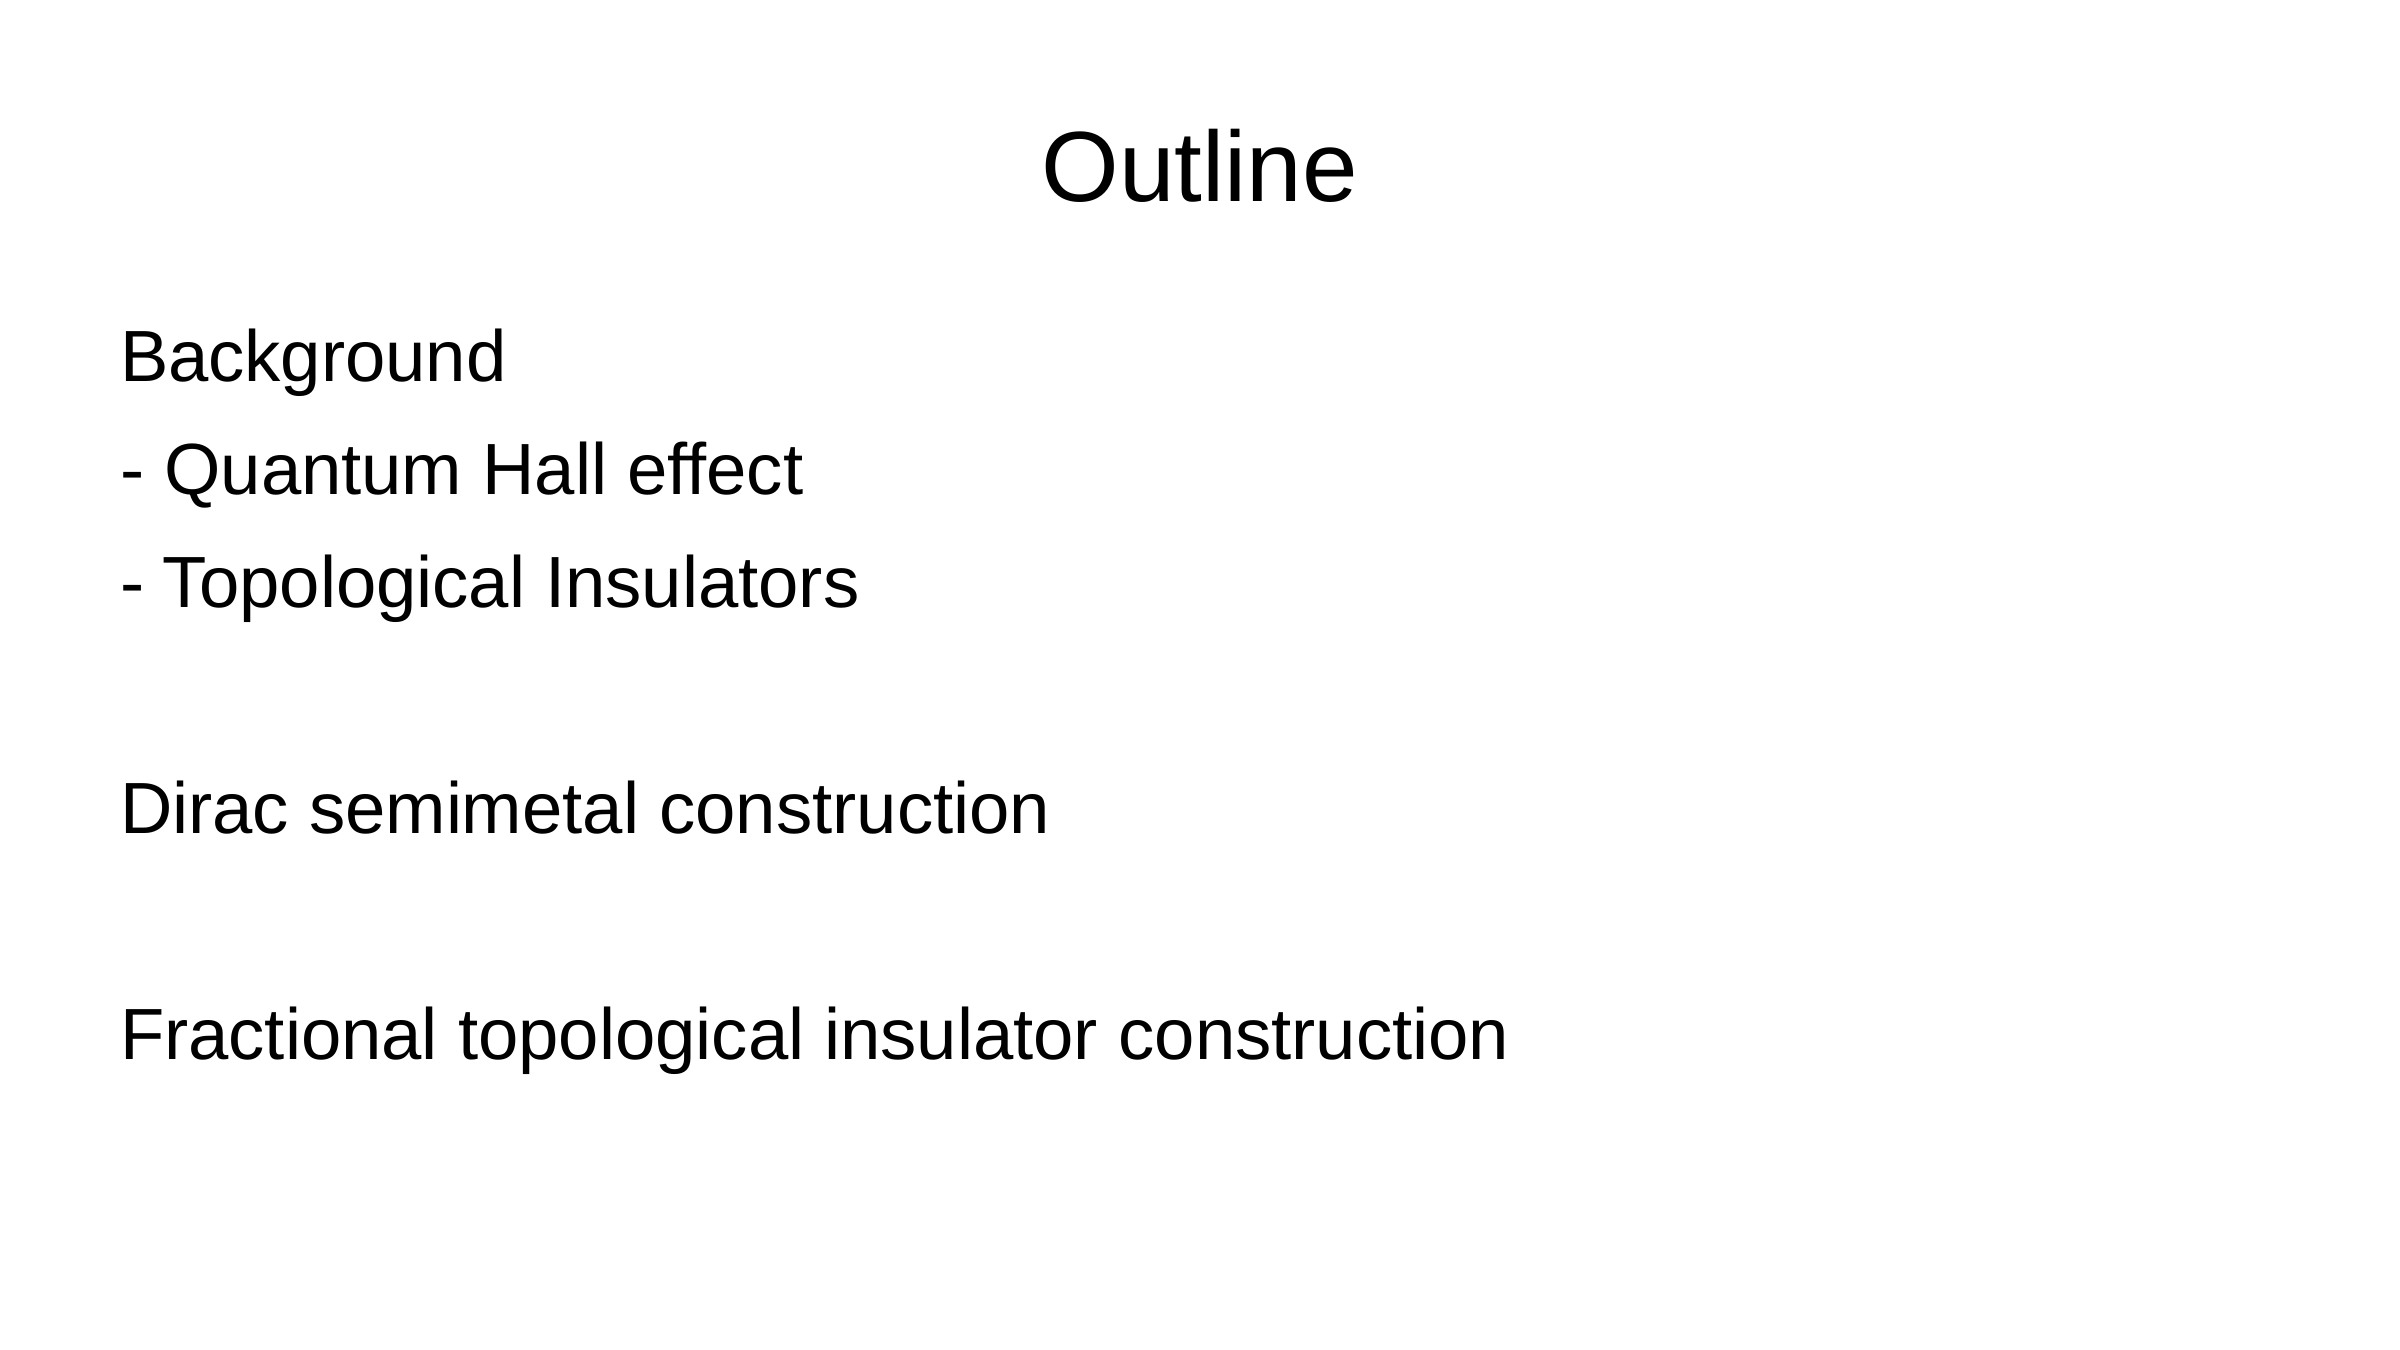

# Outline
Background
- Quantum Hall effect
- Topological Insulators
Dirac semimetal construction
Fractional topological insulator construction